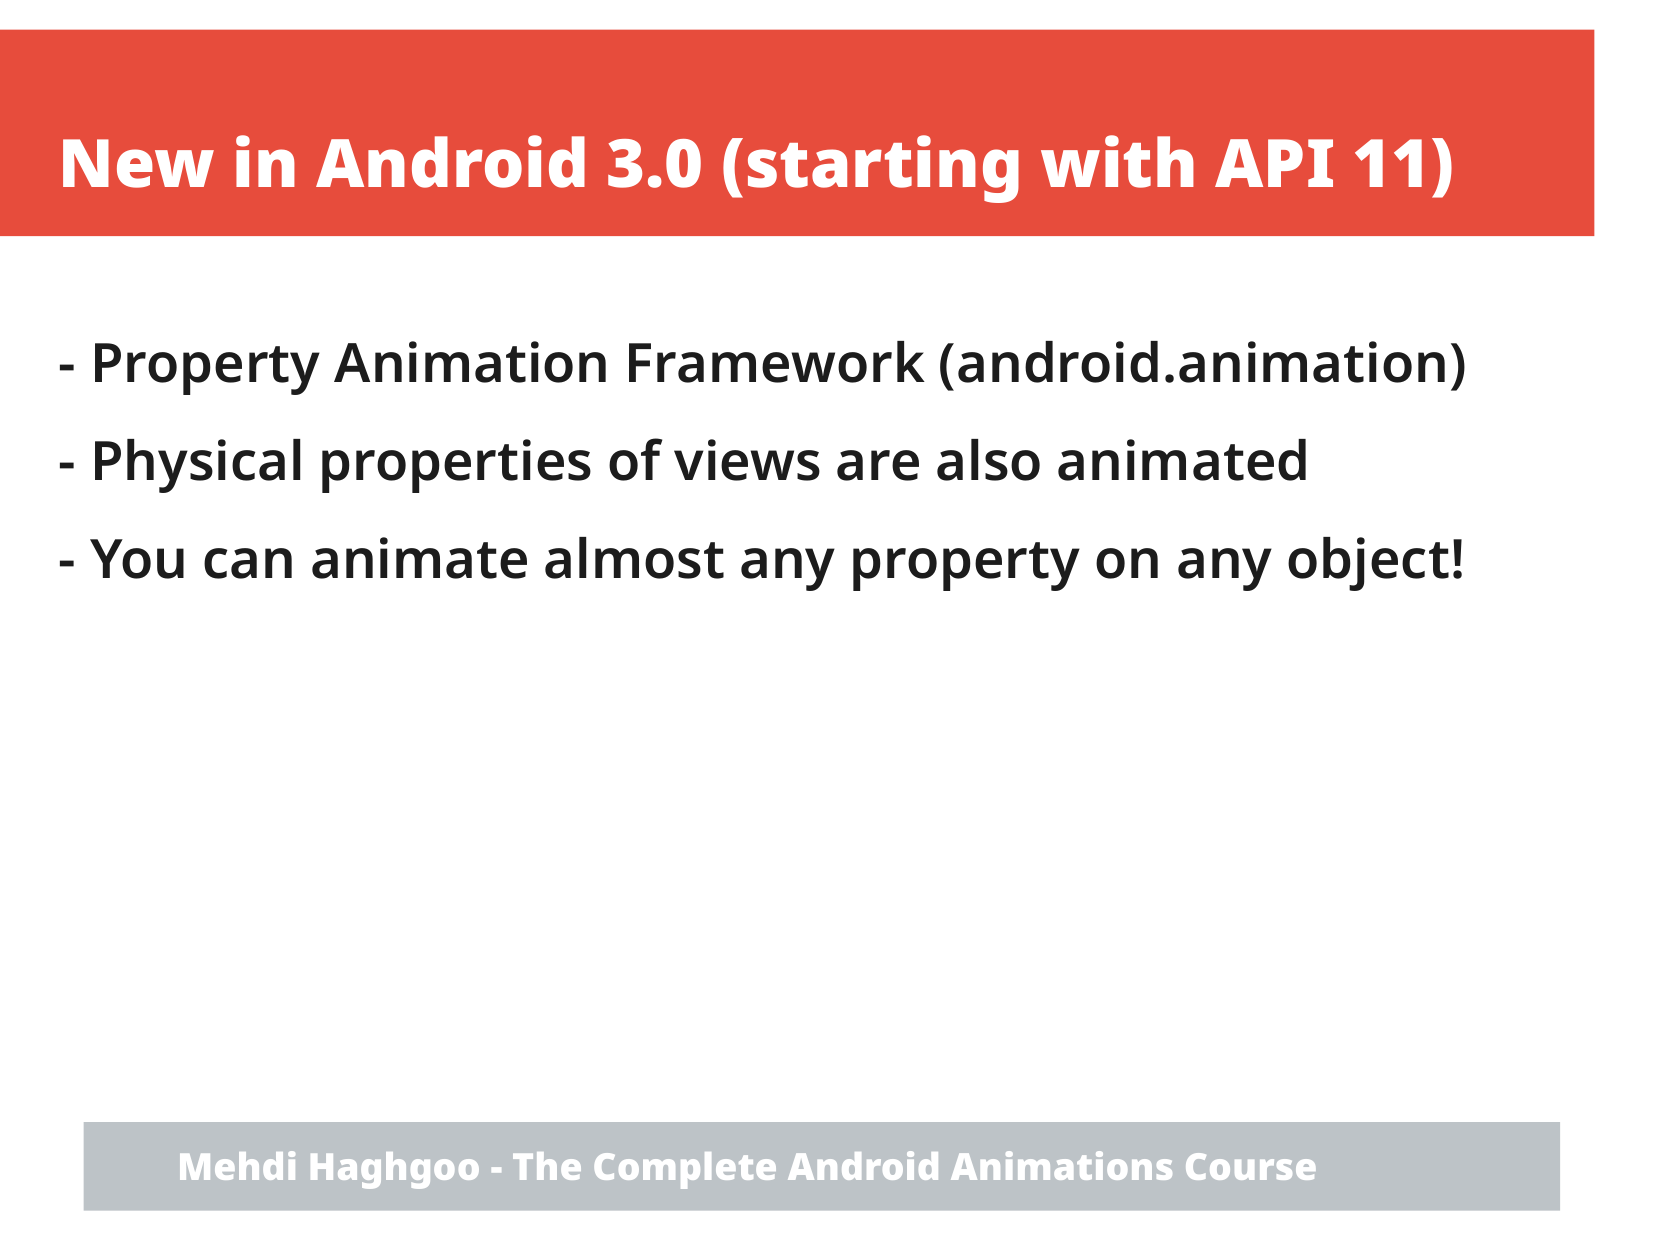

# New in Android 3.0 (starting with API 11)
- Property Animation Framework (android.animation)
- Physical properties of views are also animated
- You can animate almost any property on any object!
Mehdi Haghgoo - The Complete Android Animations Course